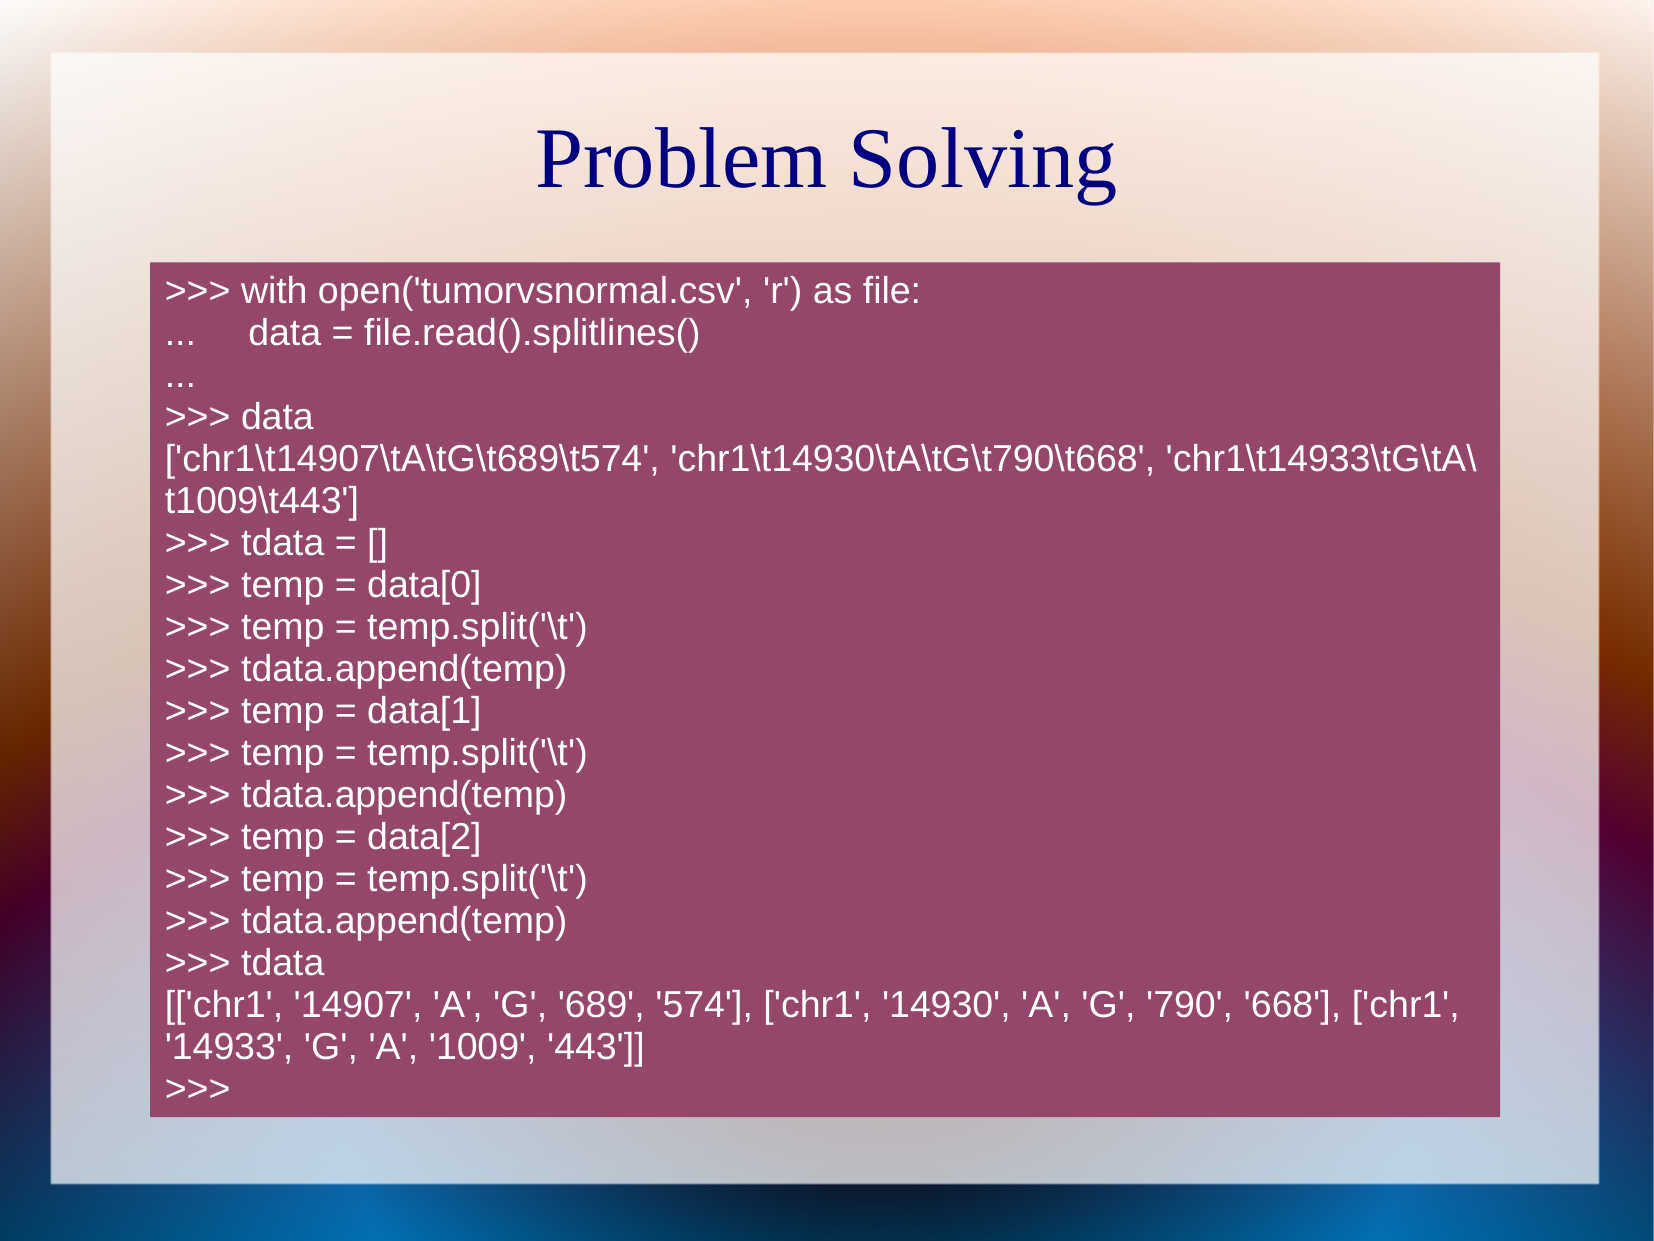

# Problem Solving
>>> with open('tumorvsnormal.csv', 'r') as file:
... data = file.read().splitlines()
...
>>> data
['chr1\t14907\tA\tG\t689\t574', 'chr1\t14930\tA\tG\t790\t668', 'chr1\t14933\tG\tA\t1009\t443']
>>> tdata = []
>>> temp = data[0]
>>> temp = temp.split('\t')
>>> tdata.append(temp)
>>> temp = data[1]
>>> temp = temp.split('\t')
>>> tdata.append(temp)
>>> temp = data[2]
>>> temp = temp.split('\t')
>>> tdata.append(temp)
>>> tdata
[['chr1', '14907', 'A', 'G', '689', '574'], ['chr1', '14930', 'A', 'G', '790', '668'], ['chr1', '14933', 'G', 'A', '1009', '443']]
>>>